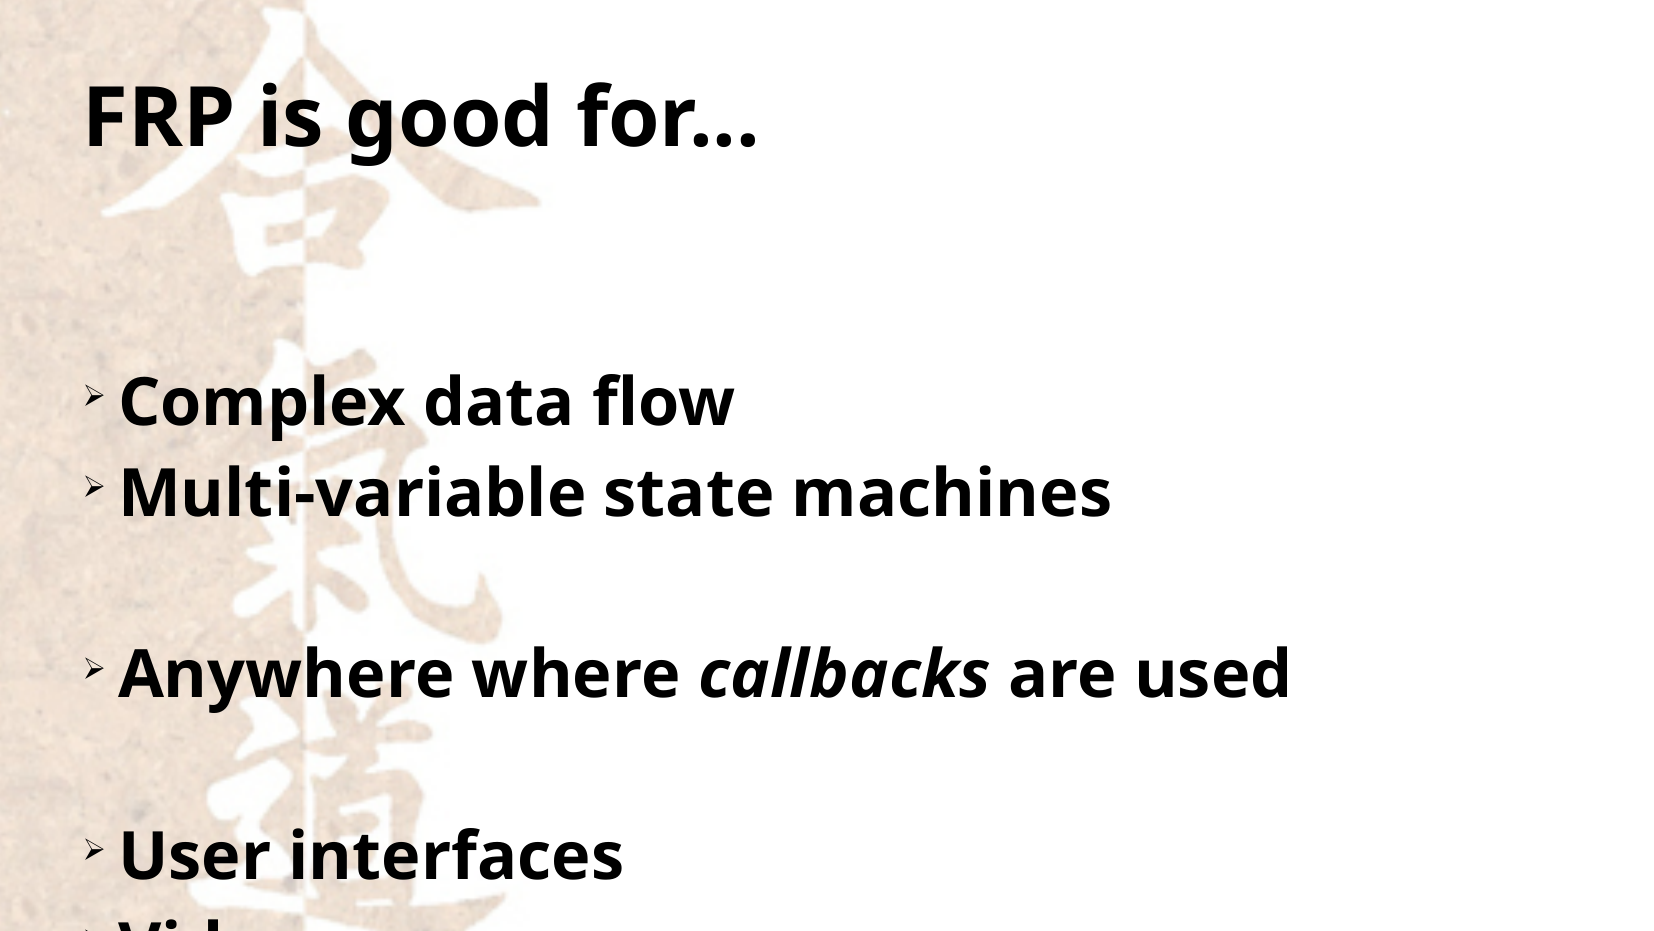

# FRP is good for...
Complex data flow
Multi-variable state machines
Anywhere where callbacks are used
User interfaces
Video games